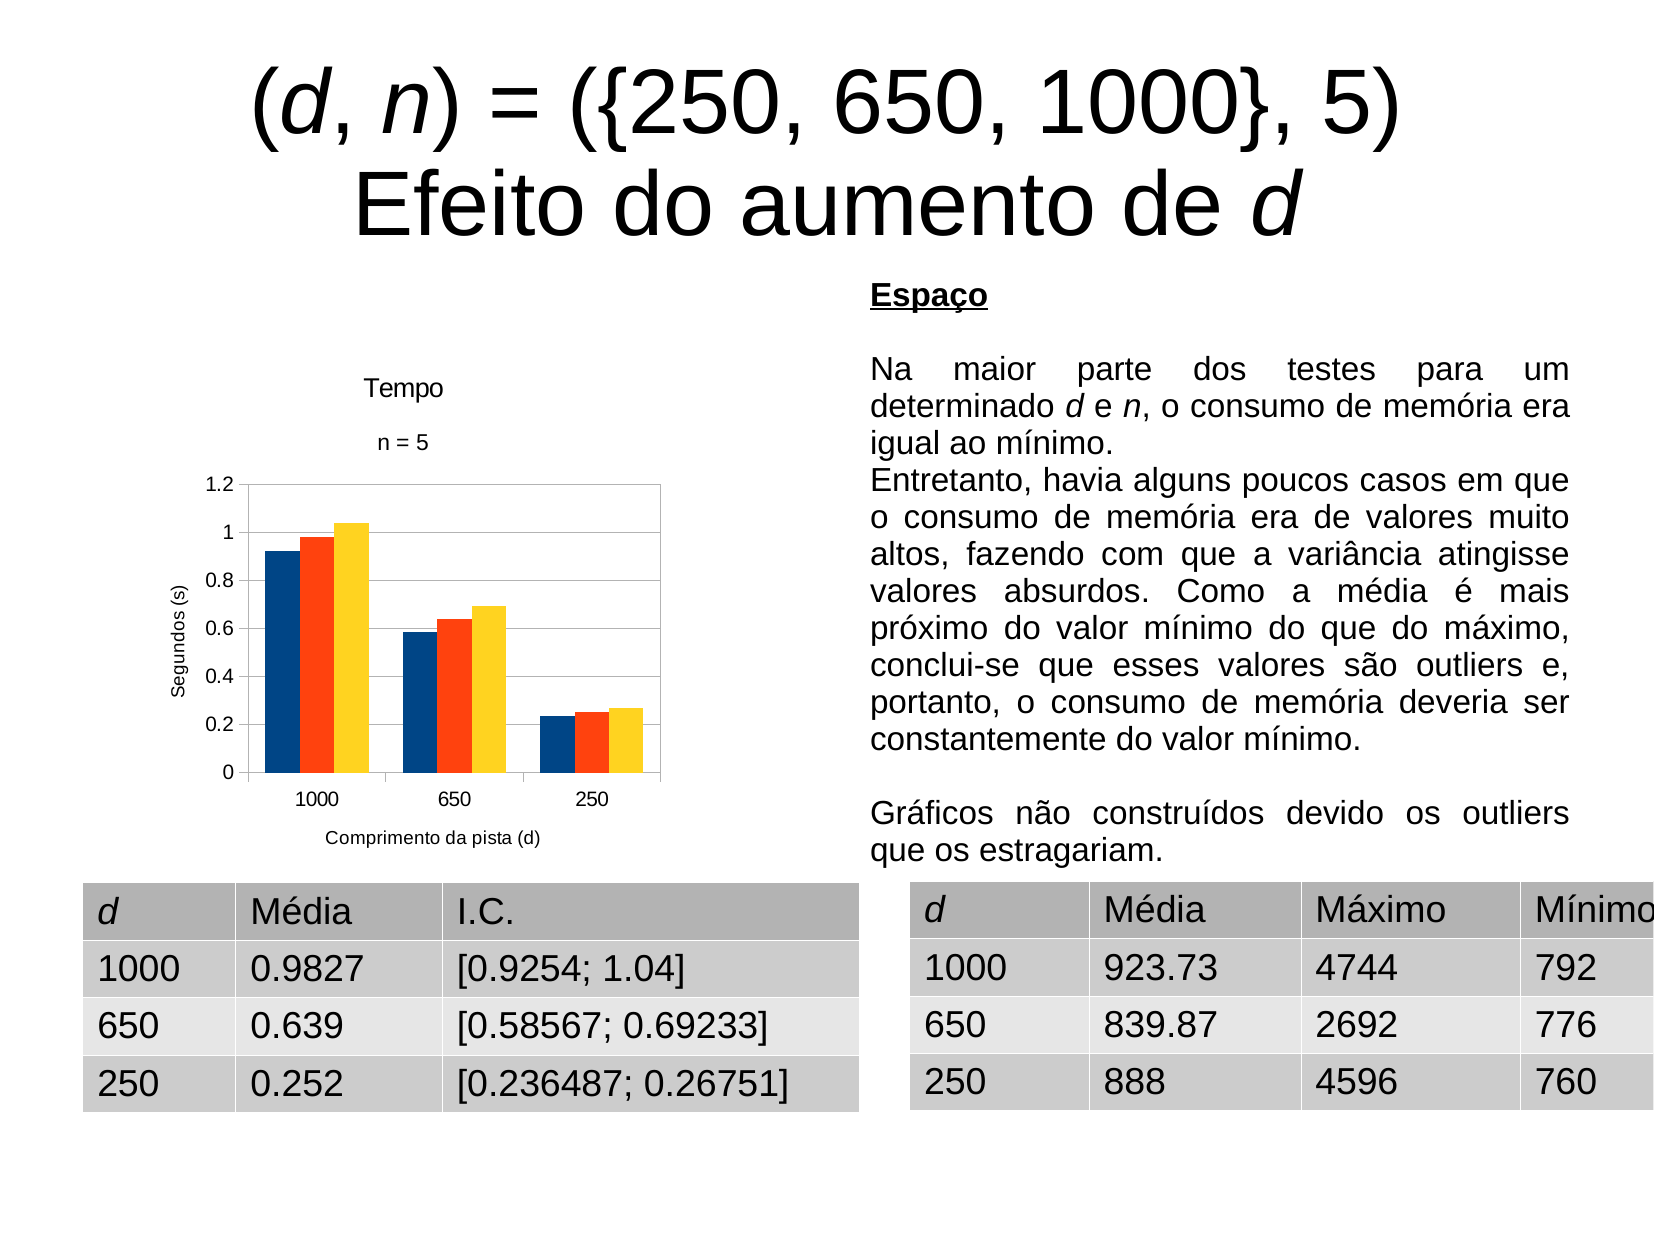

# (d, n) = ({250, 650, 1000}, 5) Efeito do aumento de d
Espaço
Na maior parte dos testes para um determinado d e n, o consumo de memória era igual ao mínimo.
Entretanto, havia alguns poucos casos em que o consumo de memória era de valores muito altos, fazendo com que a variância atingisse valores absurdos. Como a média é mais próximo do valor mínimo do que do máximo, conclui-se que esses valores são outliers e, portanto, o consumo de memória deveria ser constantemente do valor mínimo.
Gráficos não construídos devido os outliers que os estragariam.
### Chart: Tempo
n = 5
| Category | Column 1 | Column 2 | Column 3 |
|---|---|---|---|
| 1000 | 0.9254 | 0.9827 | 1.04 |
| 650 | 0.58567 | 0.639 | 0.69233 |
| 250 | 0.236487 | 0.252 | 0.26751 || d | Média | Máximo | Mínimo |
| --- | --- | --- | --- |
| 1000 | 923.73 | 4744 | 792 |
| 650 | 839.87 | 2692 | 776 |
| 250 | 888 | 4596 | 760 |
| d | Média | I.C. |
| --- | --- | --- |
| 1000 | 0.9827 | [0.9254; 1.04] |
| 650 | 0.639 | [0.58567; 0.69233] |
| 250 | 0.252 | [0.236487; 0.26751] |